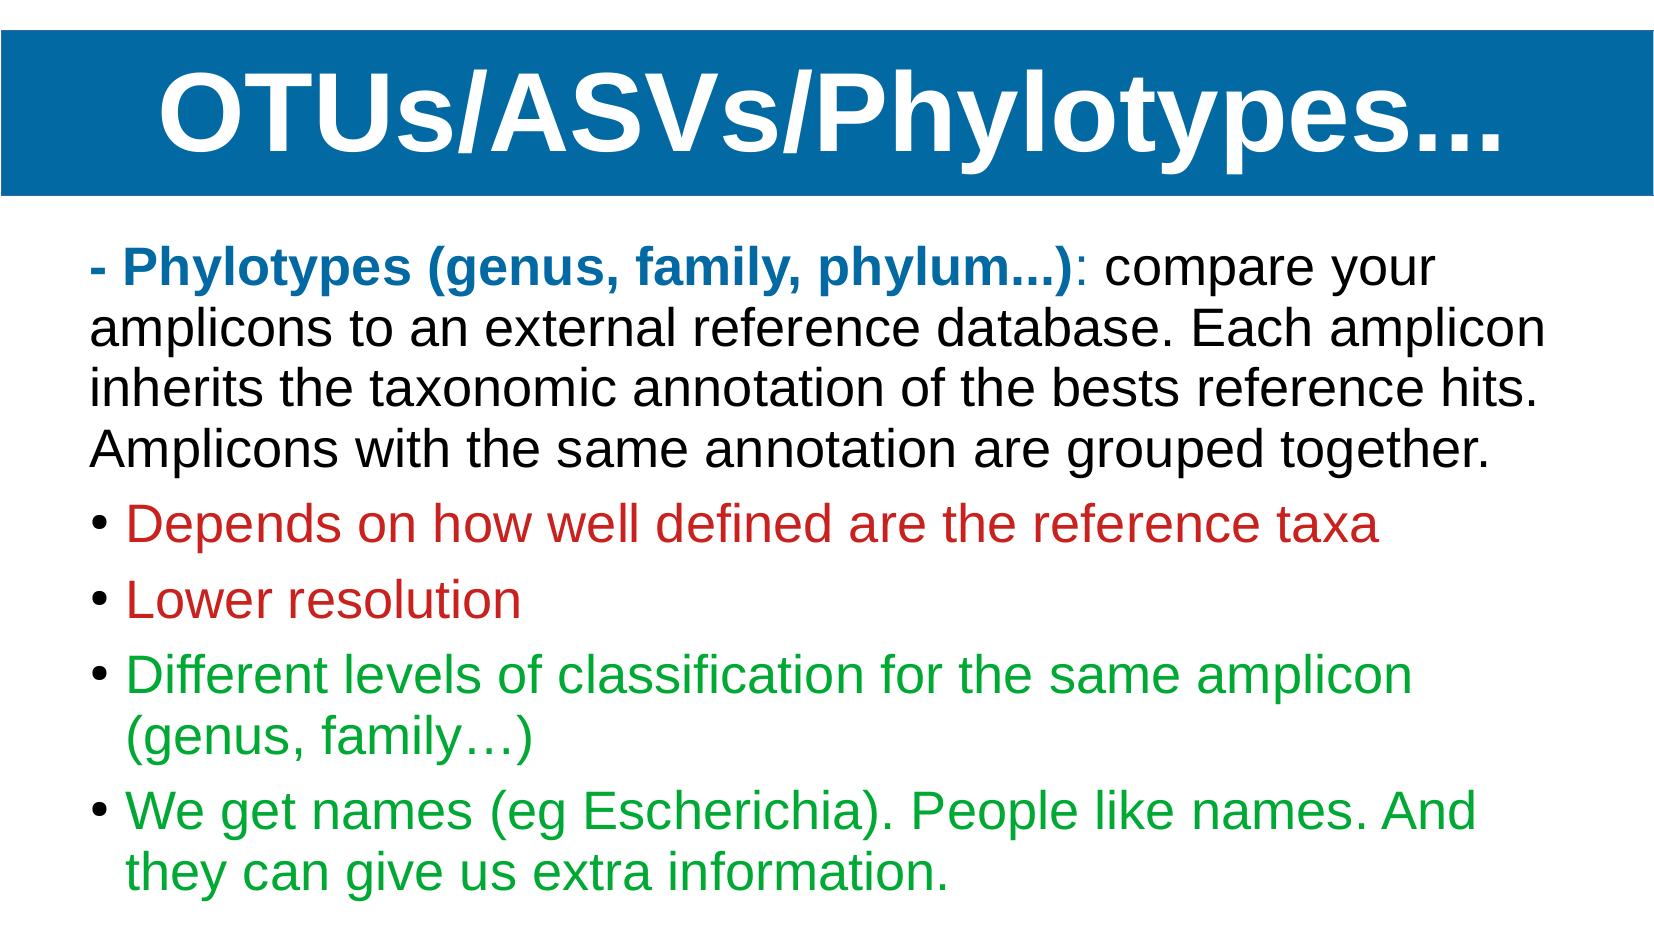

OTUs/ASVs/Phylotypes...
- Phylotypes (genus, family, phylum...): compare your amplicons to an external reference database. Each amplicon inherits the taxonomic annotation of the bests reference hits. Amplicons with the same annotation are grouped together.
Depends on how well defined are the reference taxa
Lower resolution
Different levels of classification for the same amplicon (genus, family…)
We get names (eg Escherichia). People like names. And they can give us extra information.